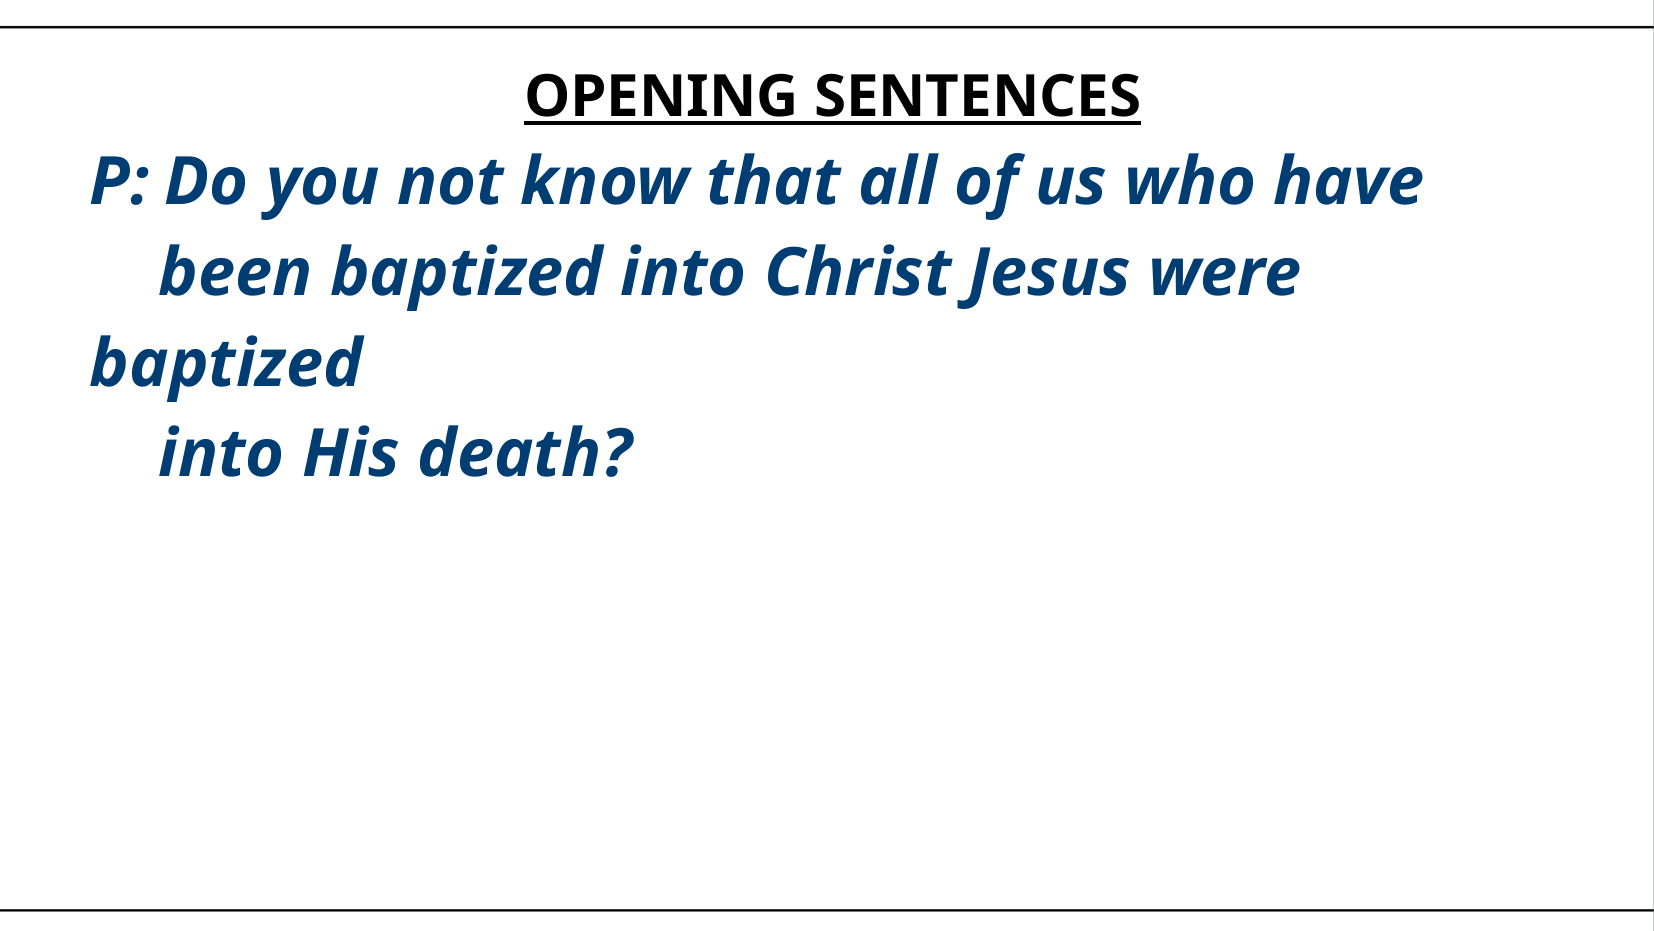

OPENING SENTENCES
P:	Do you not know that all of us who have
 been baptized into Christ Jesus were baptized
 into His death?